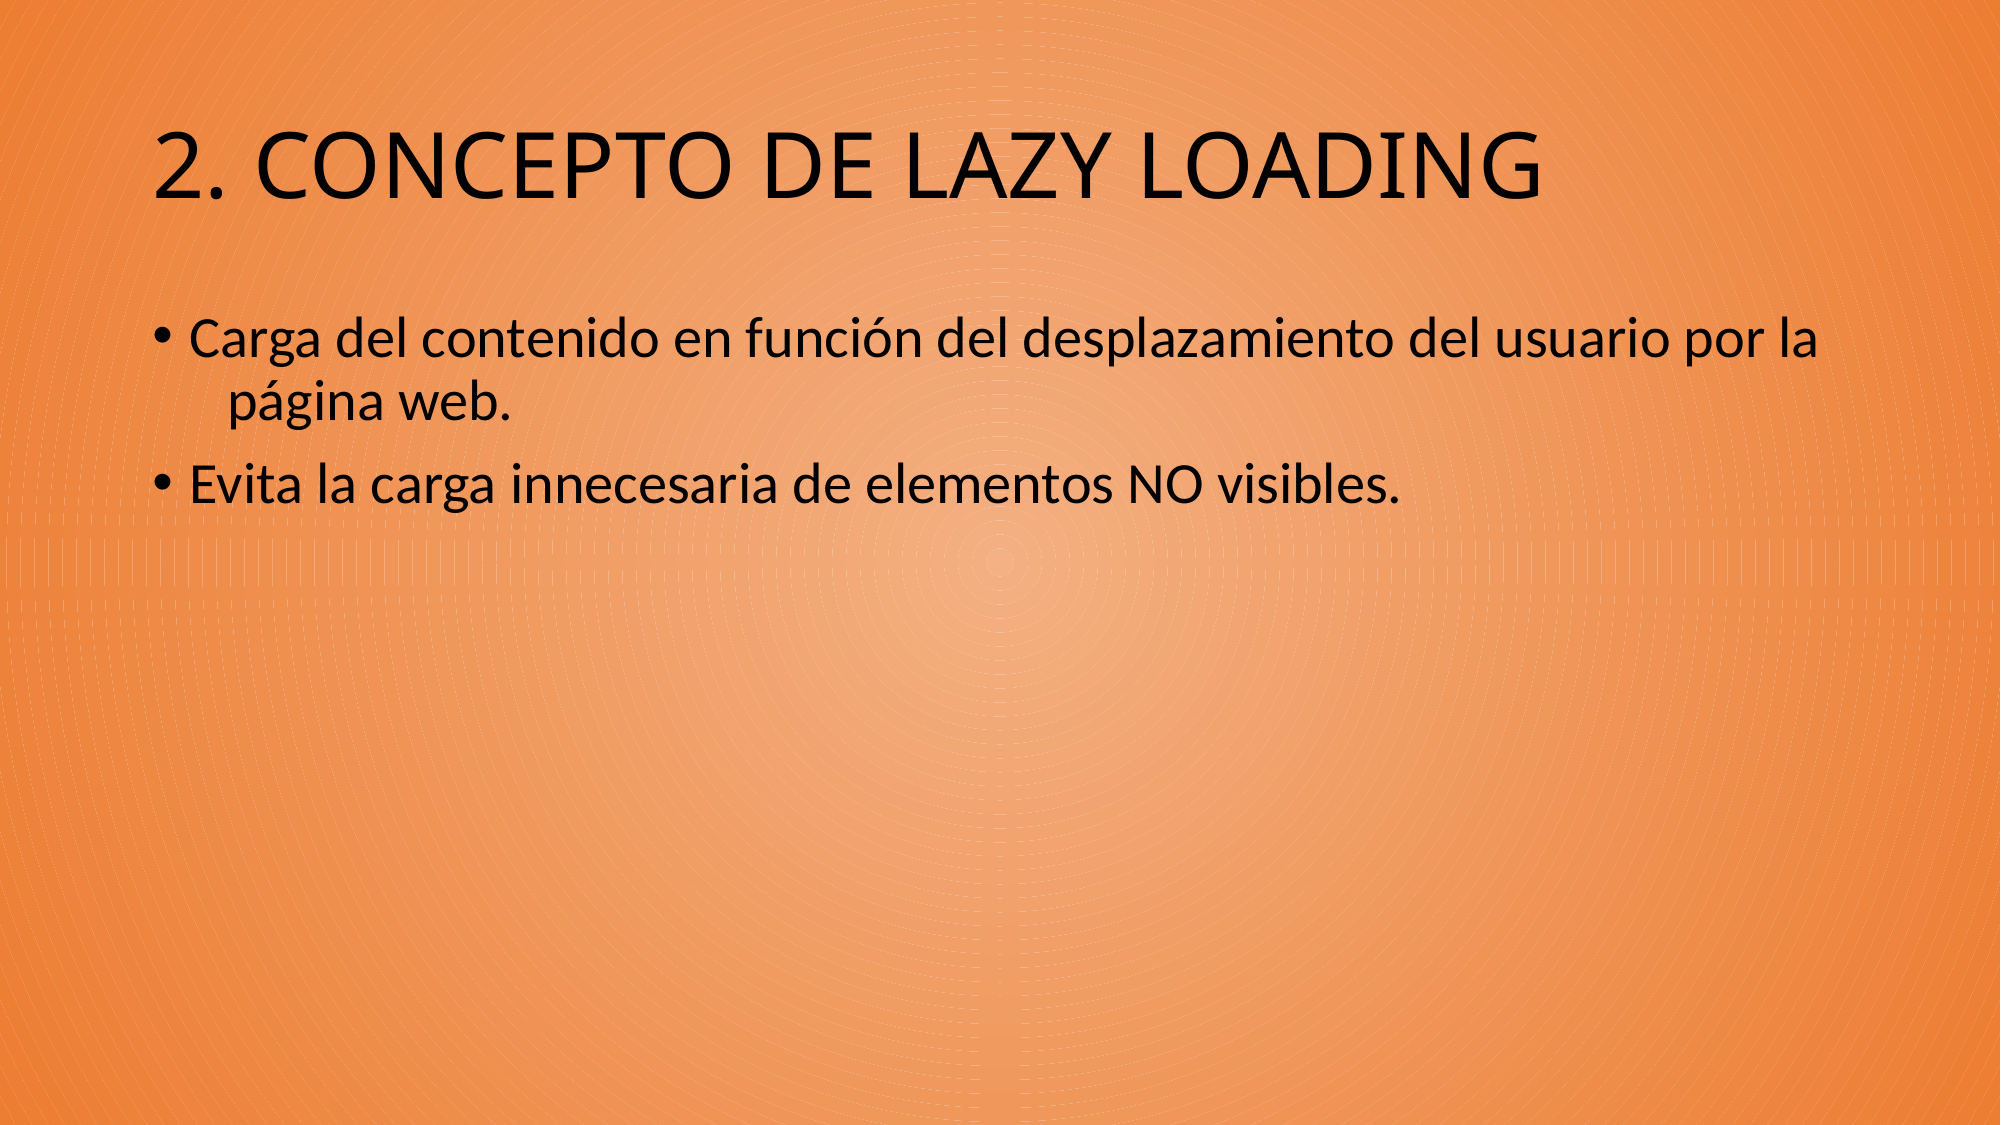

# 2. CONCEPTO DE LAZY LOADING
Carga del contenido en función del desplazamiento del usuario por la página web.
Evita la carga innecesaria de elementos NO visibles.